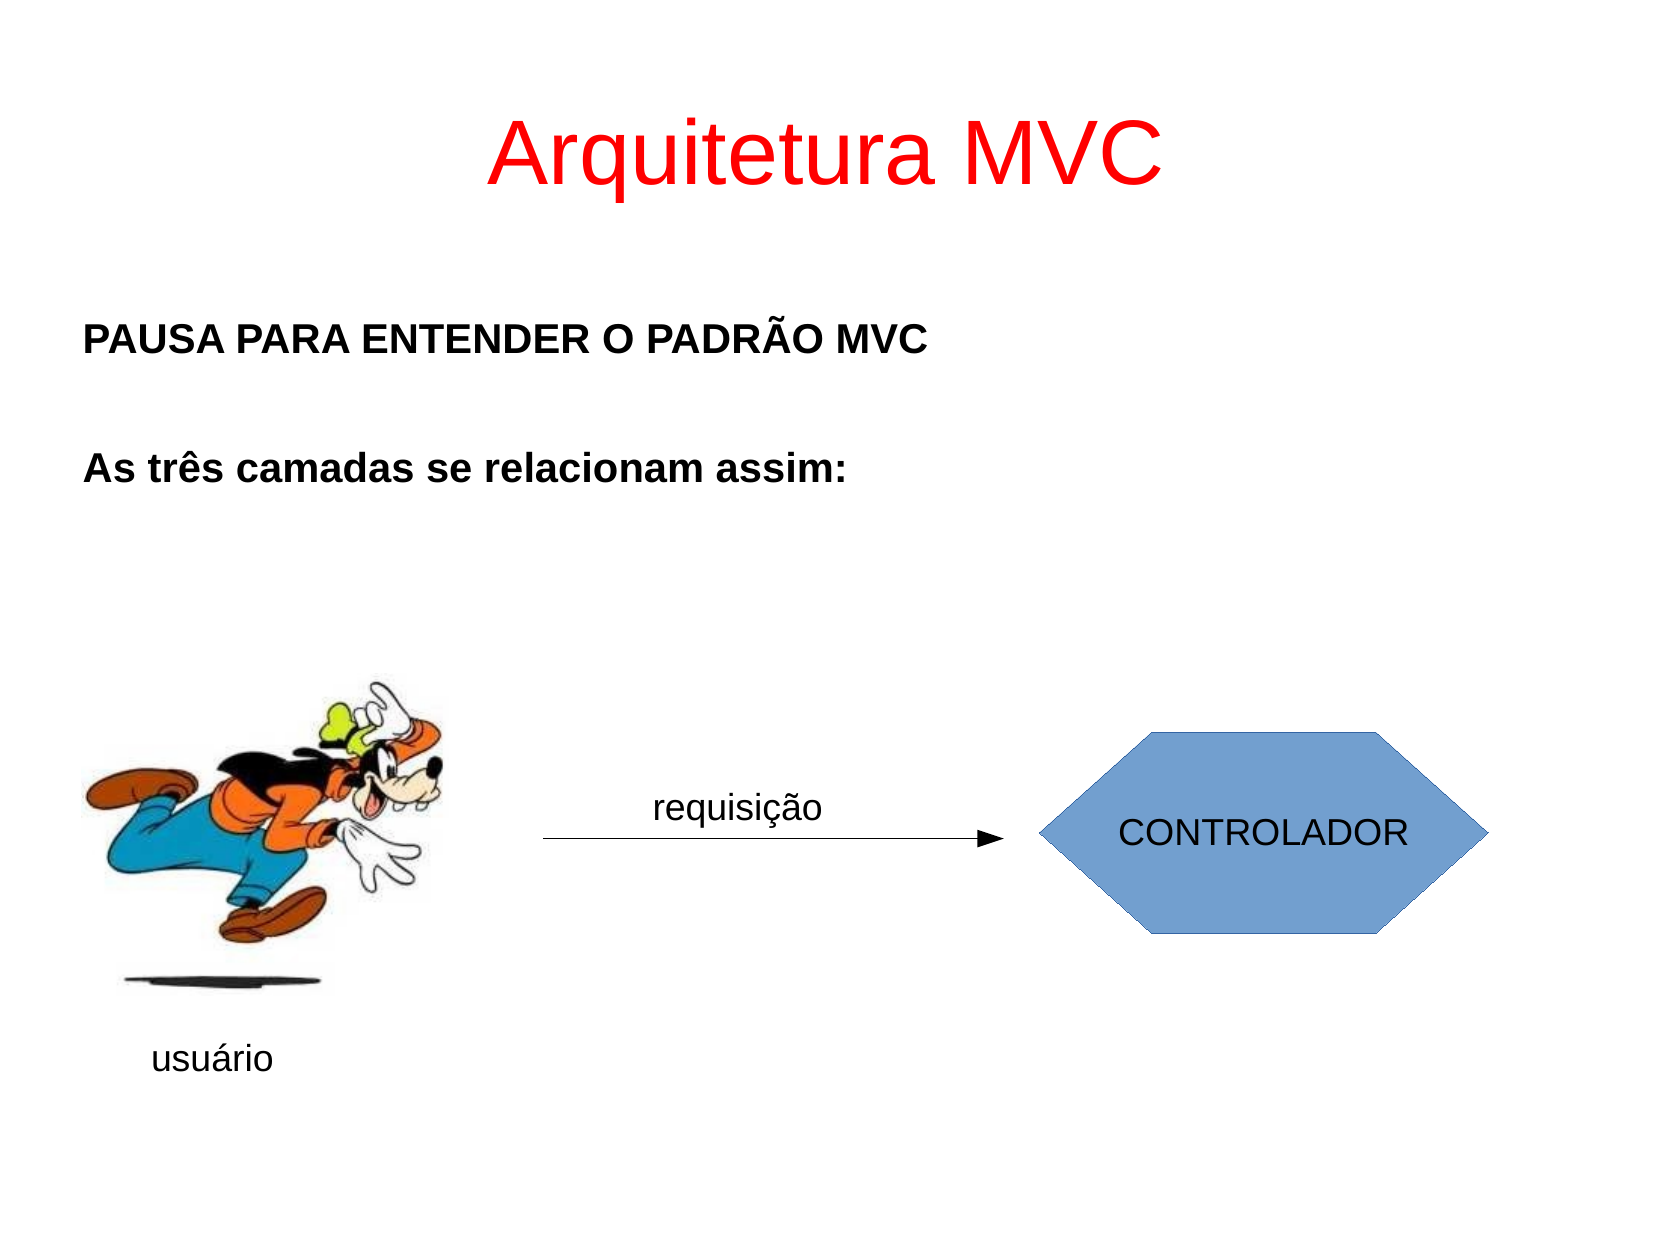

# Arquitetura MVC
PAUSA PARA ENTENDER O PADRÃO MVC
As três camadas se relacionam assim:
CONTROLADOR
requisição
usuário